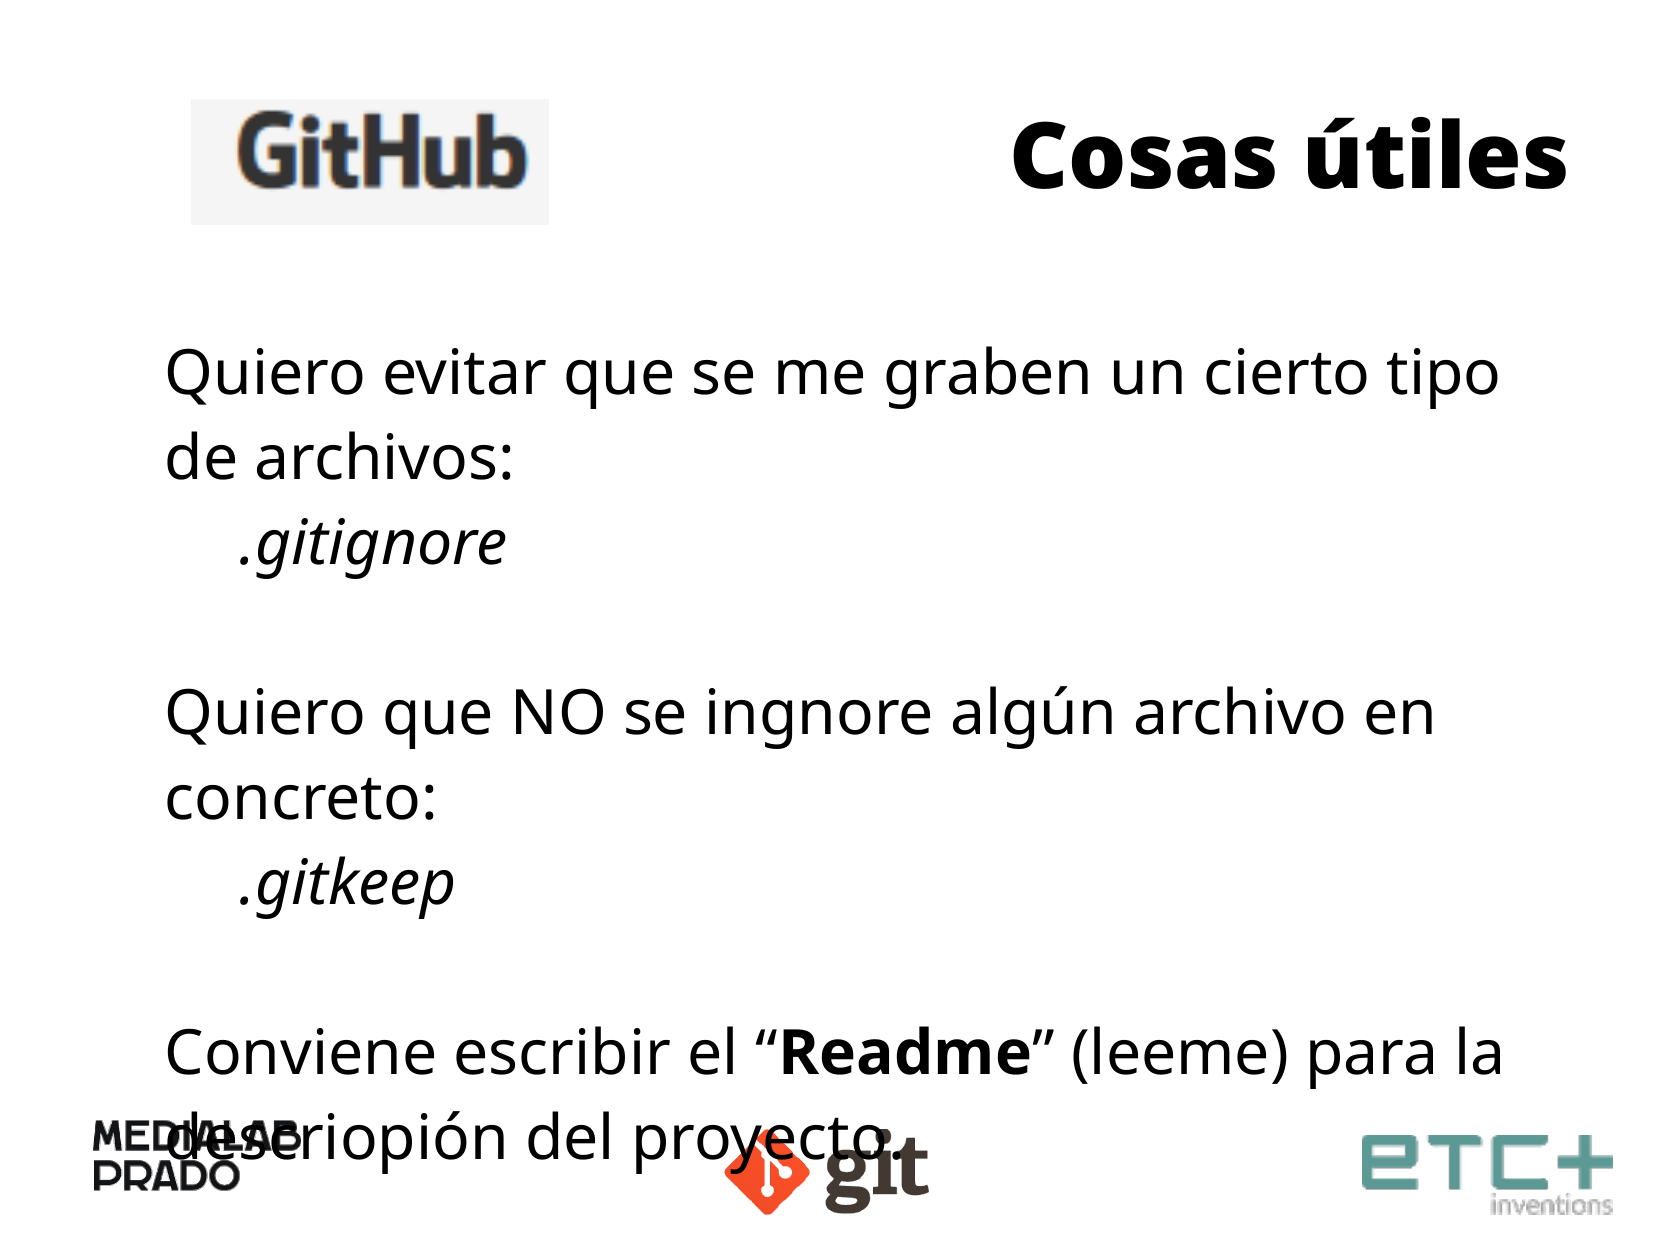

# Cosas útiles
Quiero evitar que se me graben un cierto tipo de archivos:
	.gitignore
Quiero que NO se ingnore algún archivo en concreto:
	.gitkeep
Conviene escribir el “Readme” (leeme) para la descriopión del proyecto.
Tiene Wiki